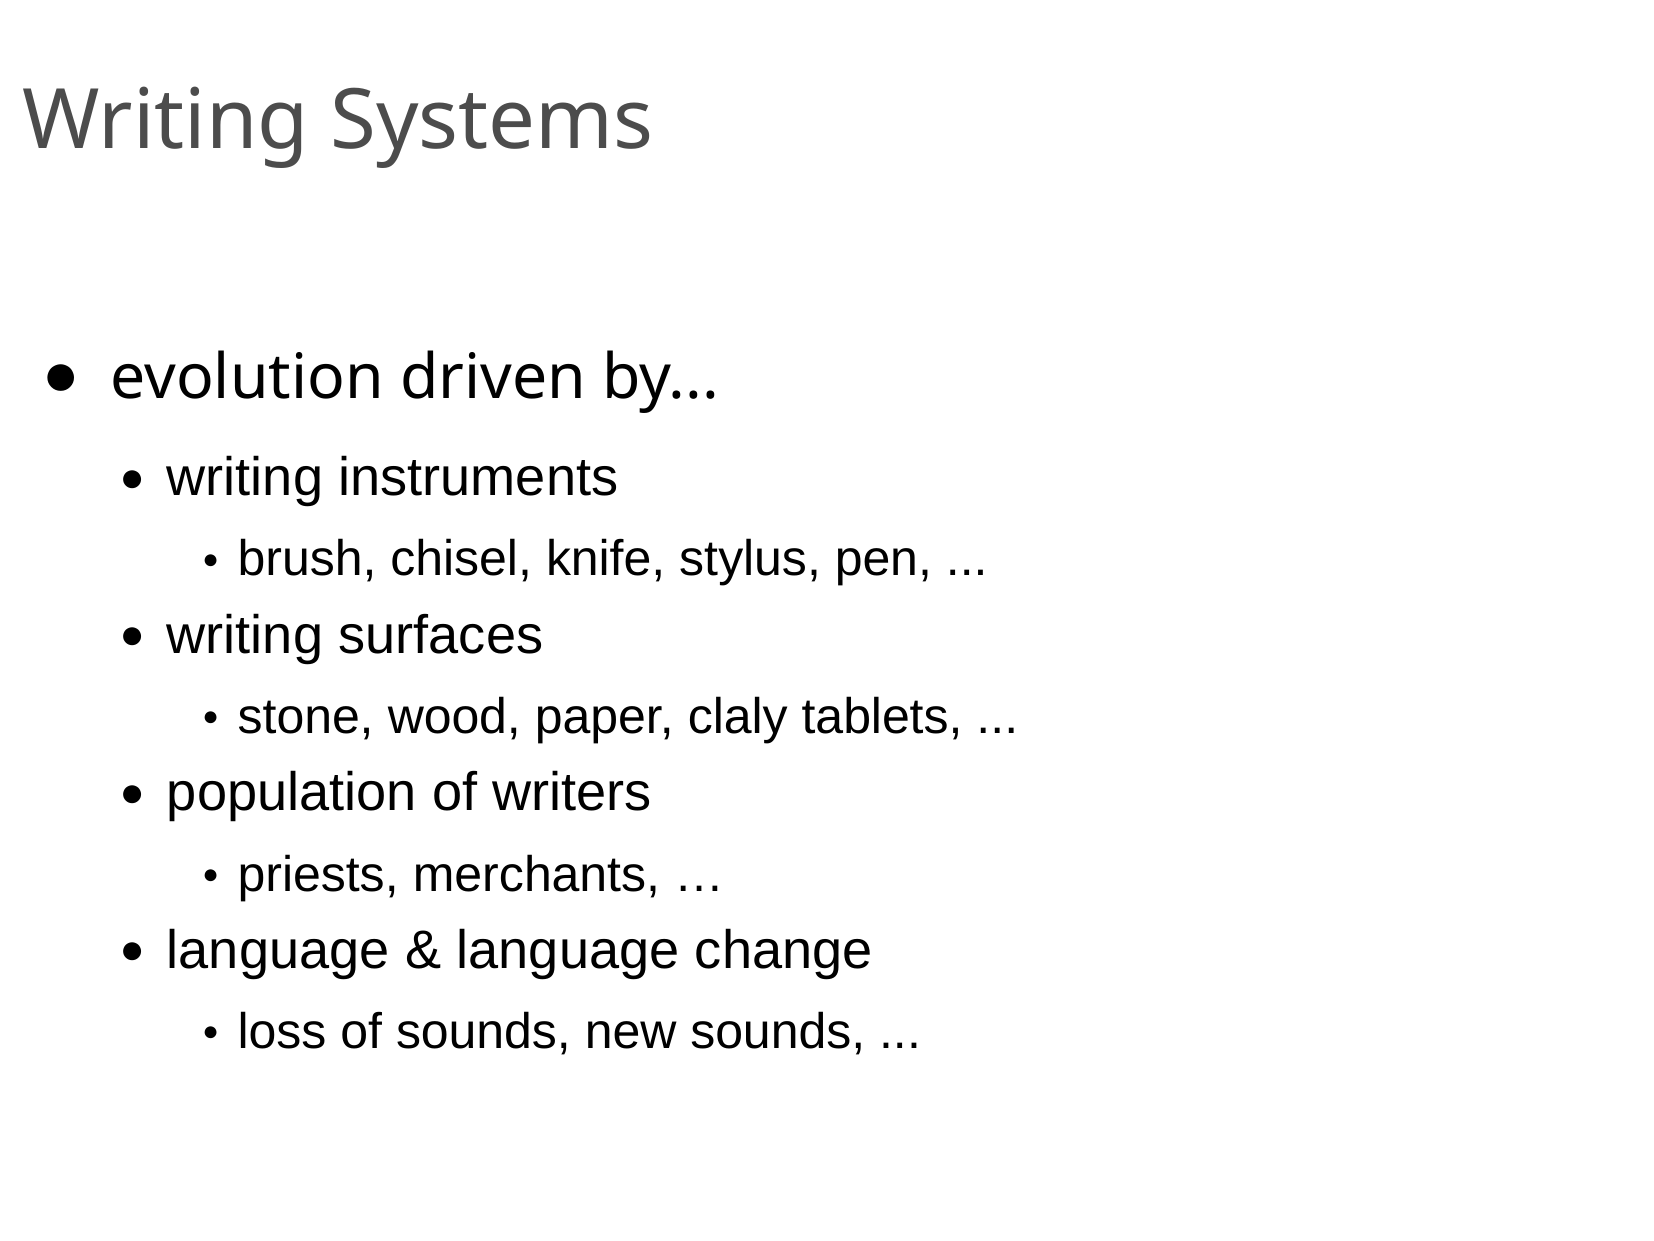

# Writing Systems
evolution driven by...
writing instruments
brush, chisel, knife, stylus, pen, ...
writing surfaces
stone, wood, paper, claly tablets, ...
population of writers
priests, merchants, …
language & language change
loss of sounds, new sounds, ...